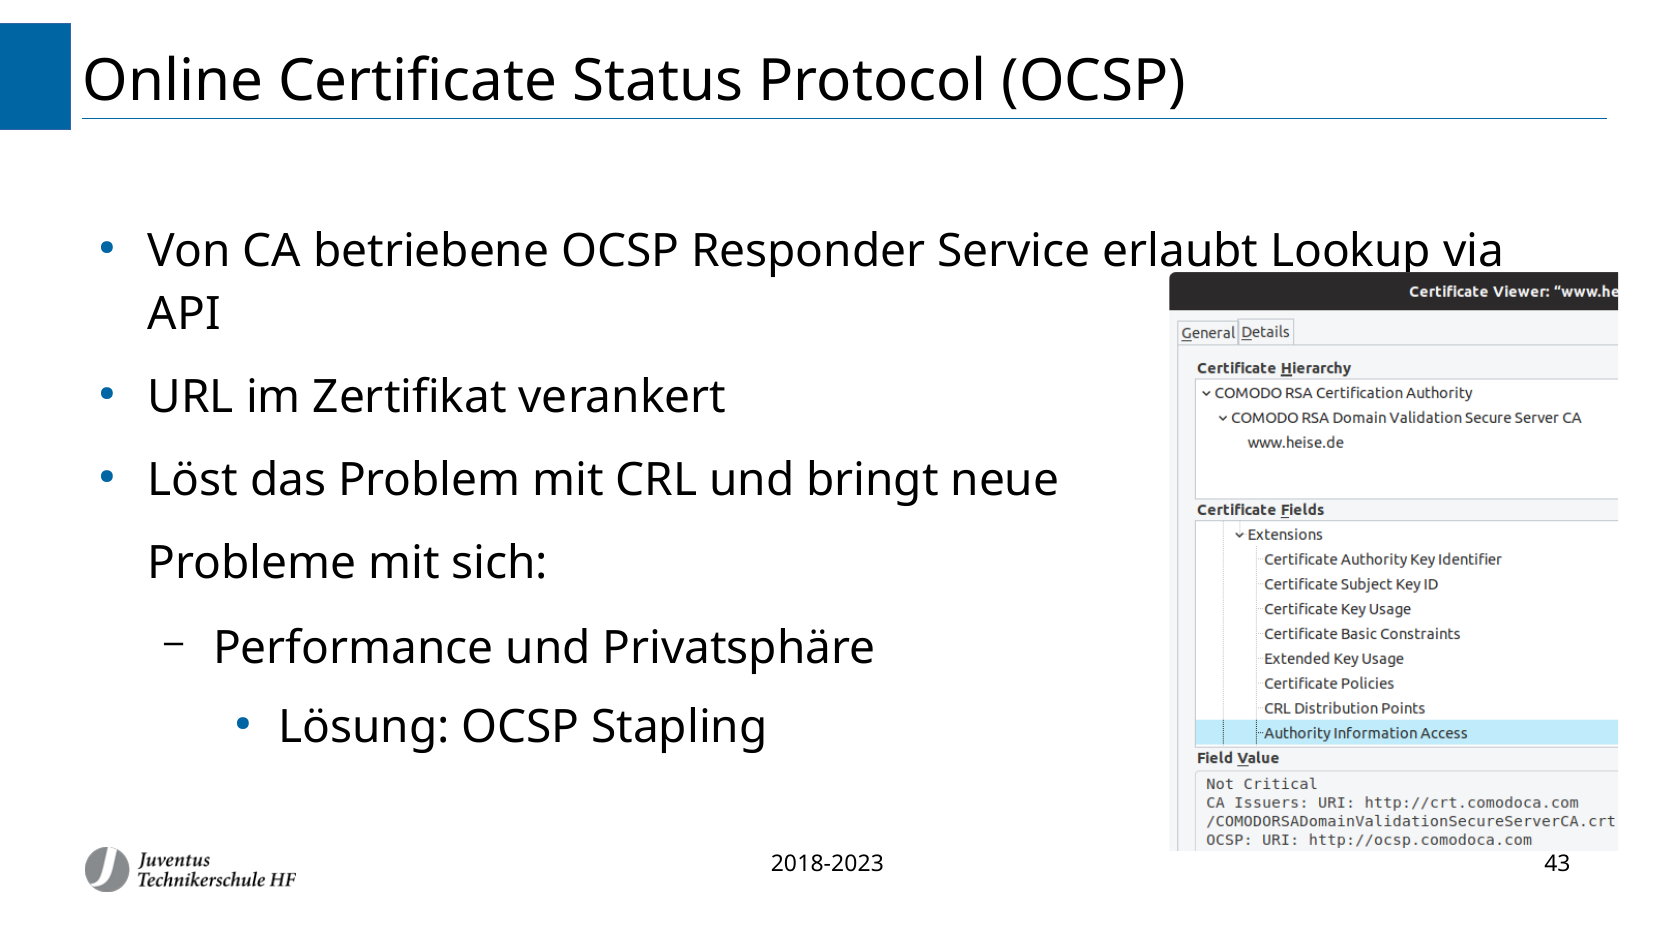

# Online Certificate Status Protocol (OCSP)
Von CA betriebene OCSP Responder Service erlaubt Lookup via API
URL im Zertifikat verankert
Löst das Problem mit CRL und bringt neue
Probleme mit sich:
Performance und Privatsphäre
Lösung: OCSP Stapling
2018-2023
43